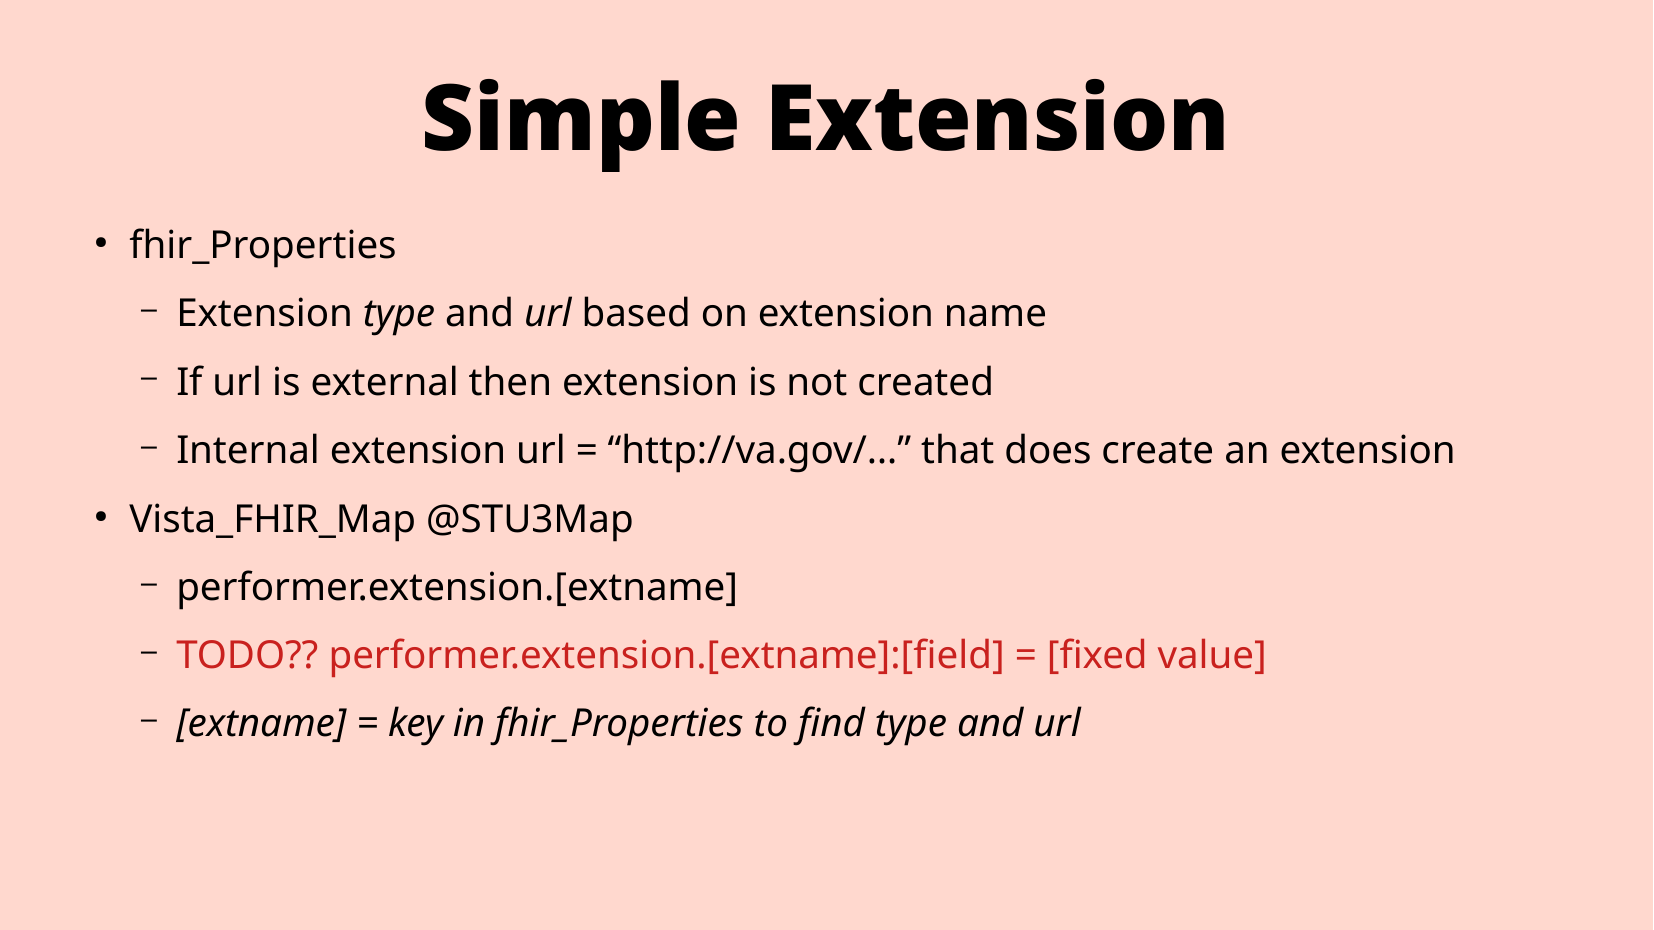

# Simple Extension
fhir_Properties
Extension type and url based on extension name
If url is external then extension is not created
Internal extension url = “http://va.gov/…” that does create an extension
Vista_FHIR_Map @STU3Map
performer.extension.[extname]
TODO?? performer.extension.[extname]:[field] = [fixed value]
[extname] = key in fhir_Properties to find type and url